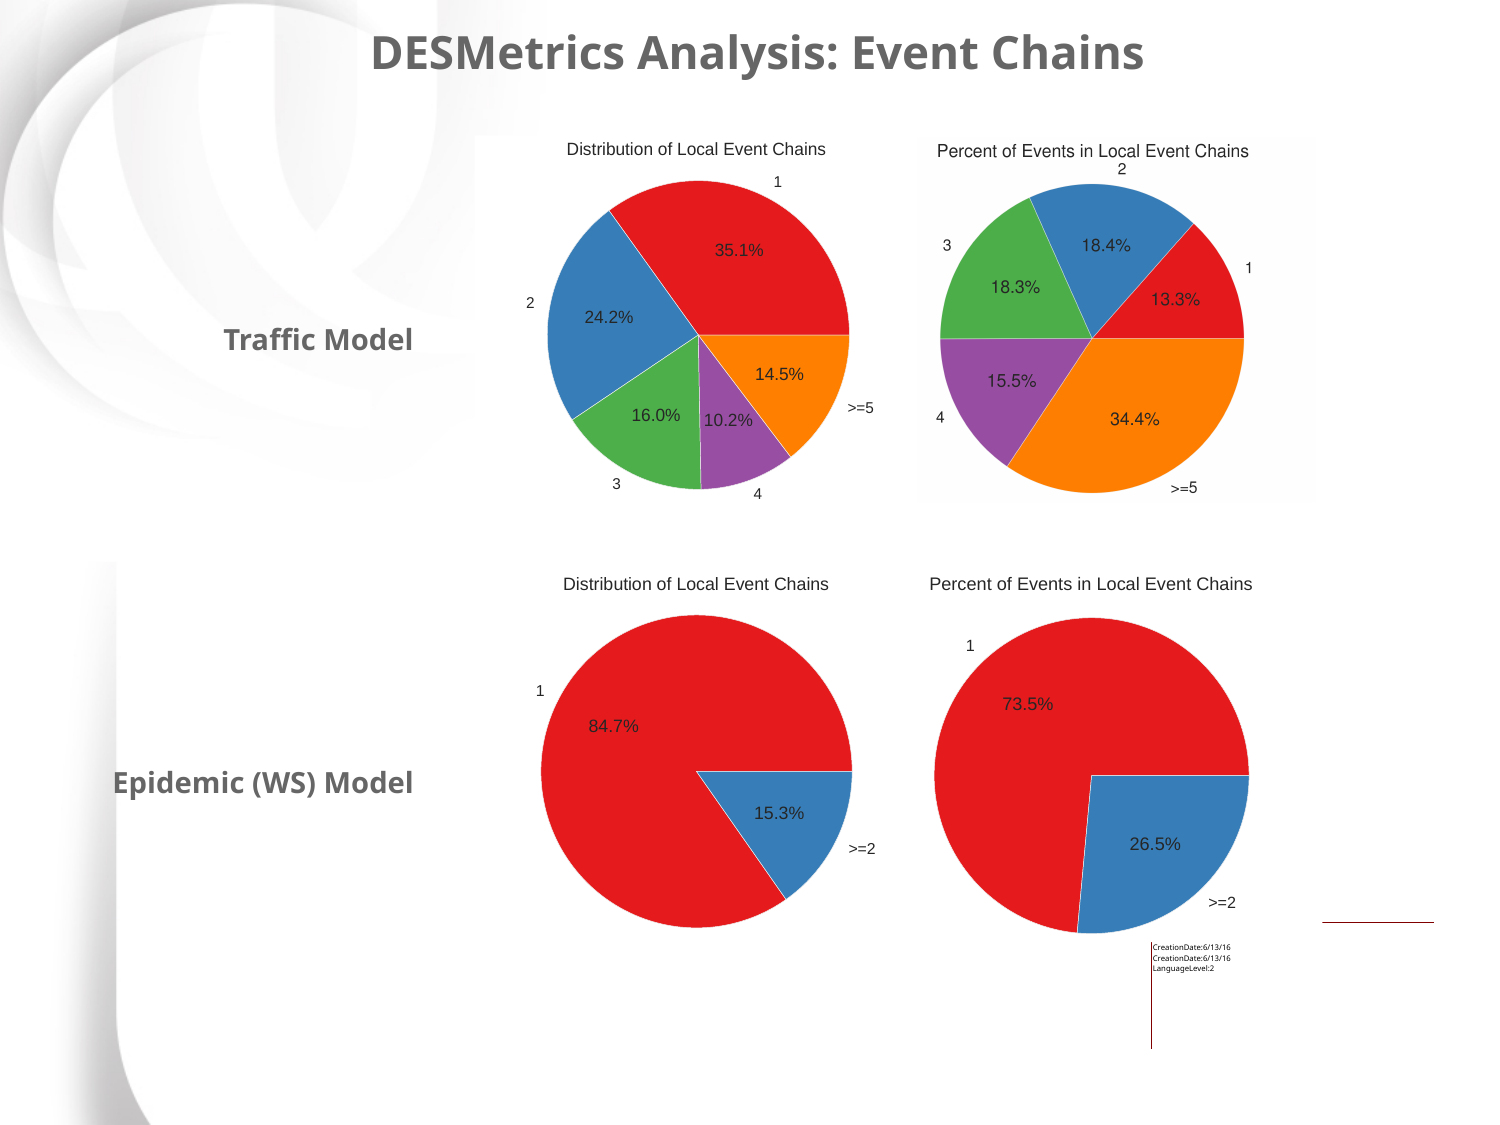

# DESMetrics Analysis: Event Chains
Traffic Model
Epidemic (WS) Model